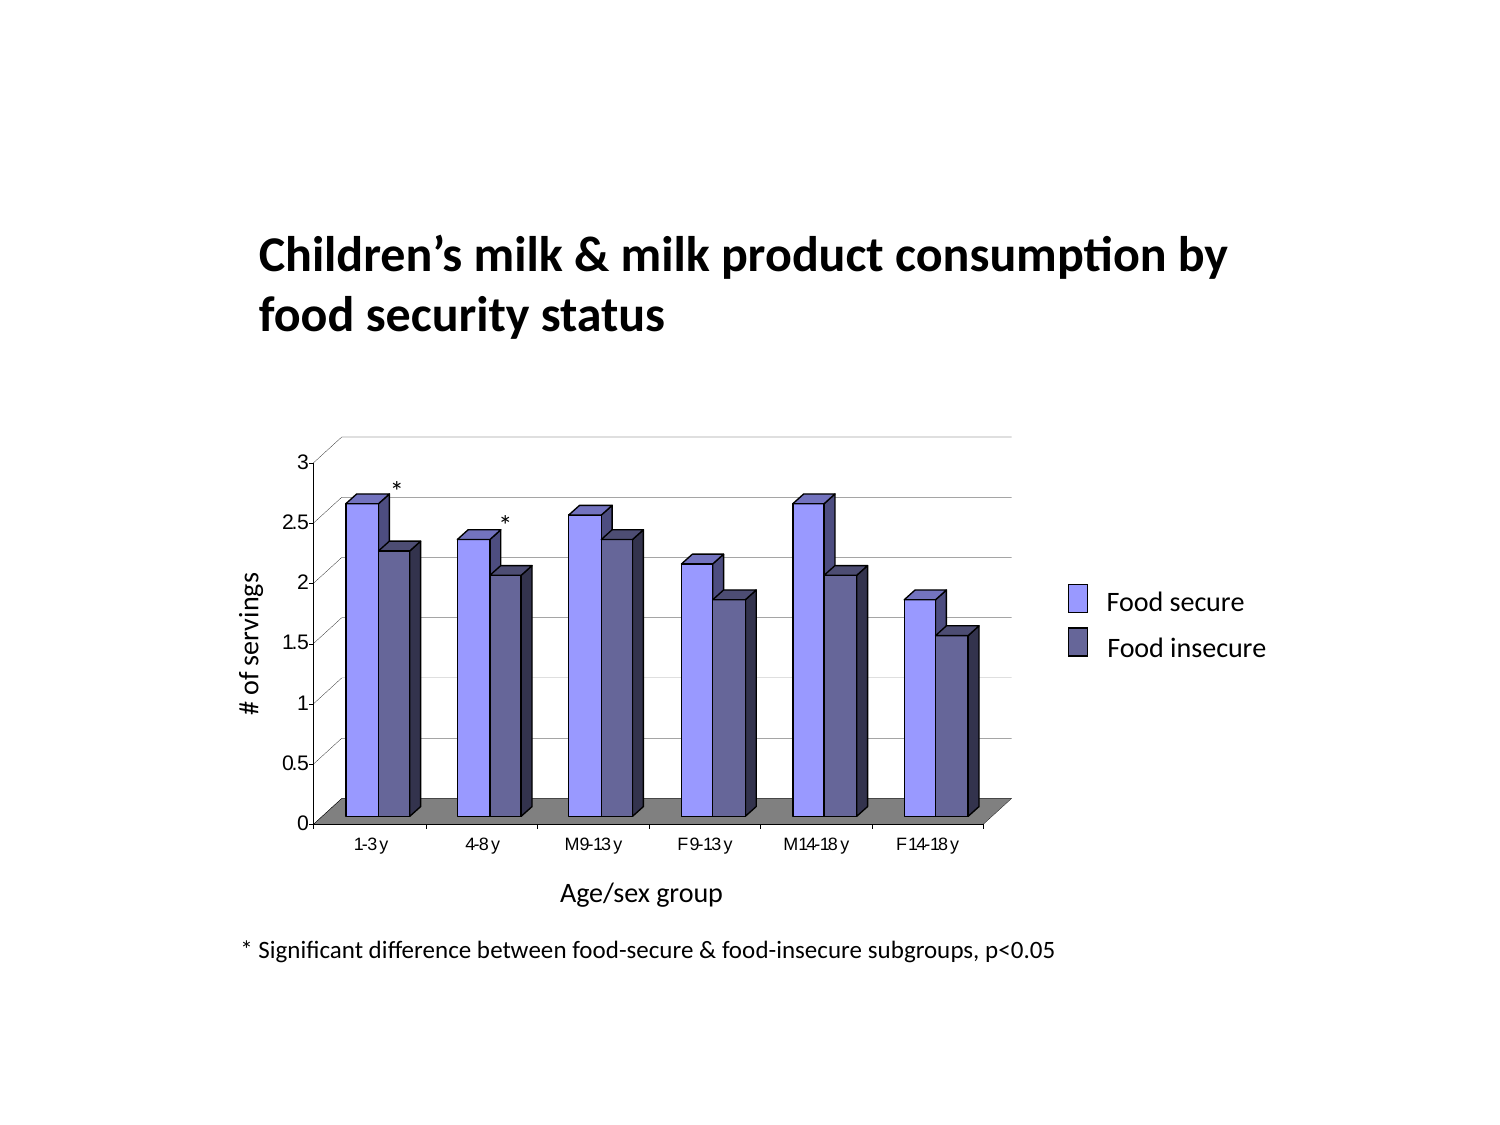

# Children’s milk & milk product consumption by food security status
*
*
Food secure
# of servings
Food insecure
Age/sex group
* Significant difference between food-secure & food-insecure subgroups, p<0.05